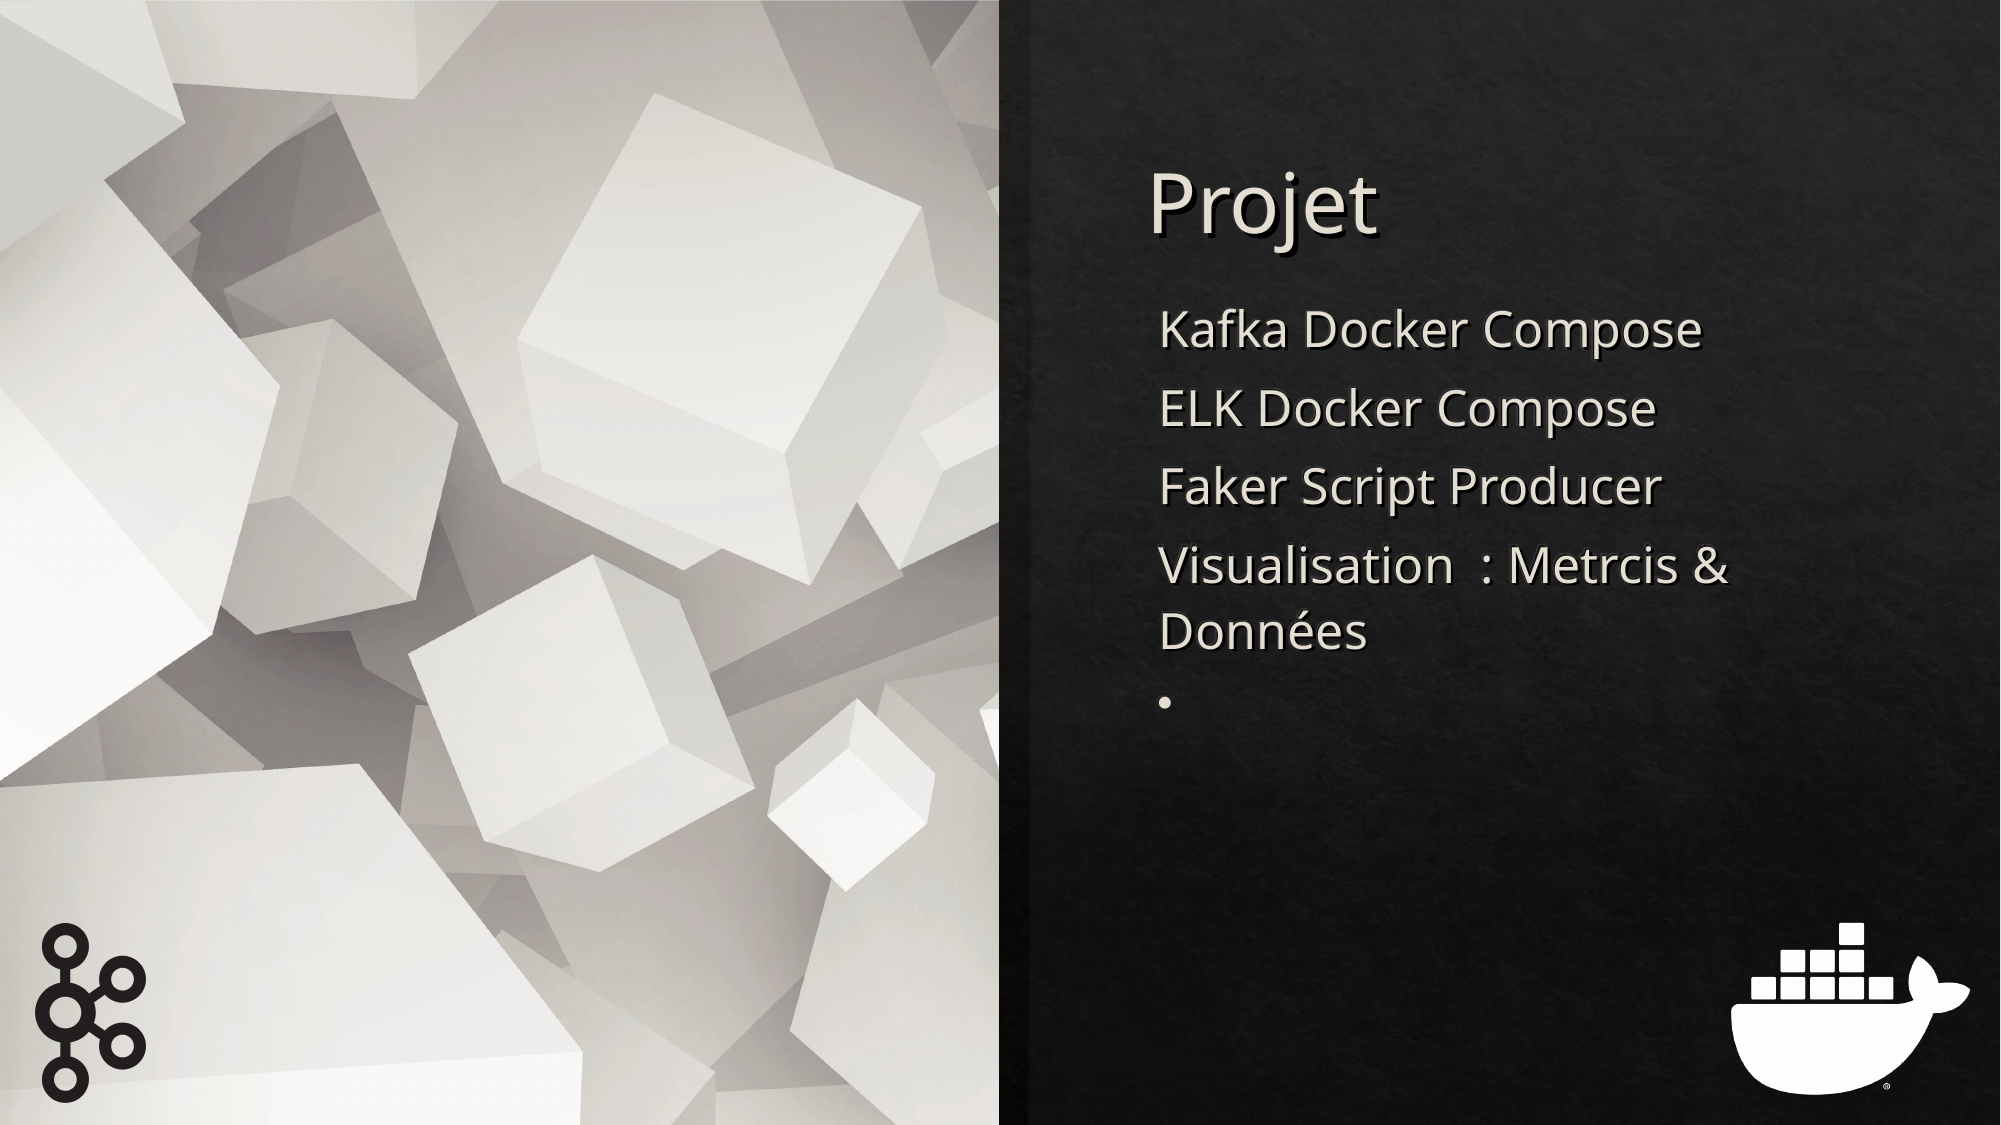

# Projet
Kafka Docker Compose
ELK Docker Compose
Faker Script Producer
Visualisation : Metrcis & Données